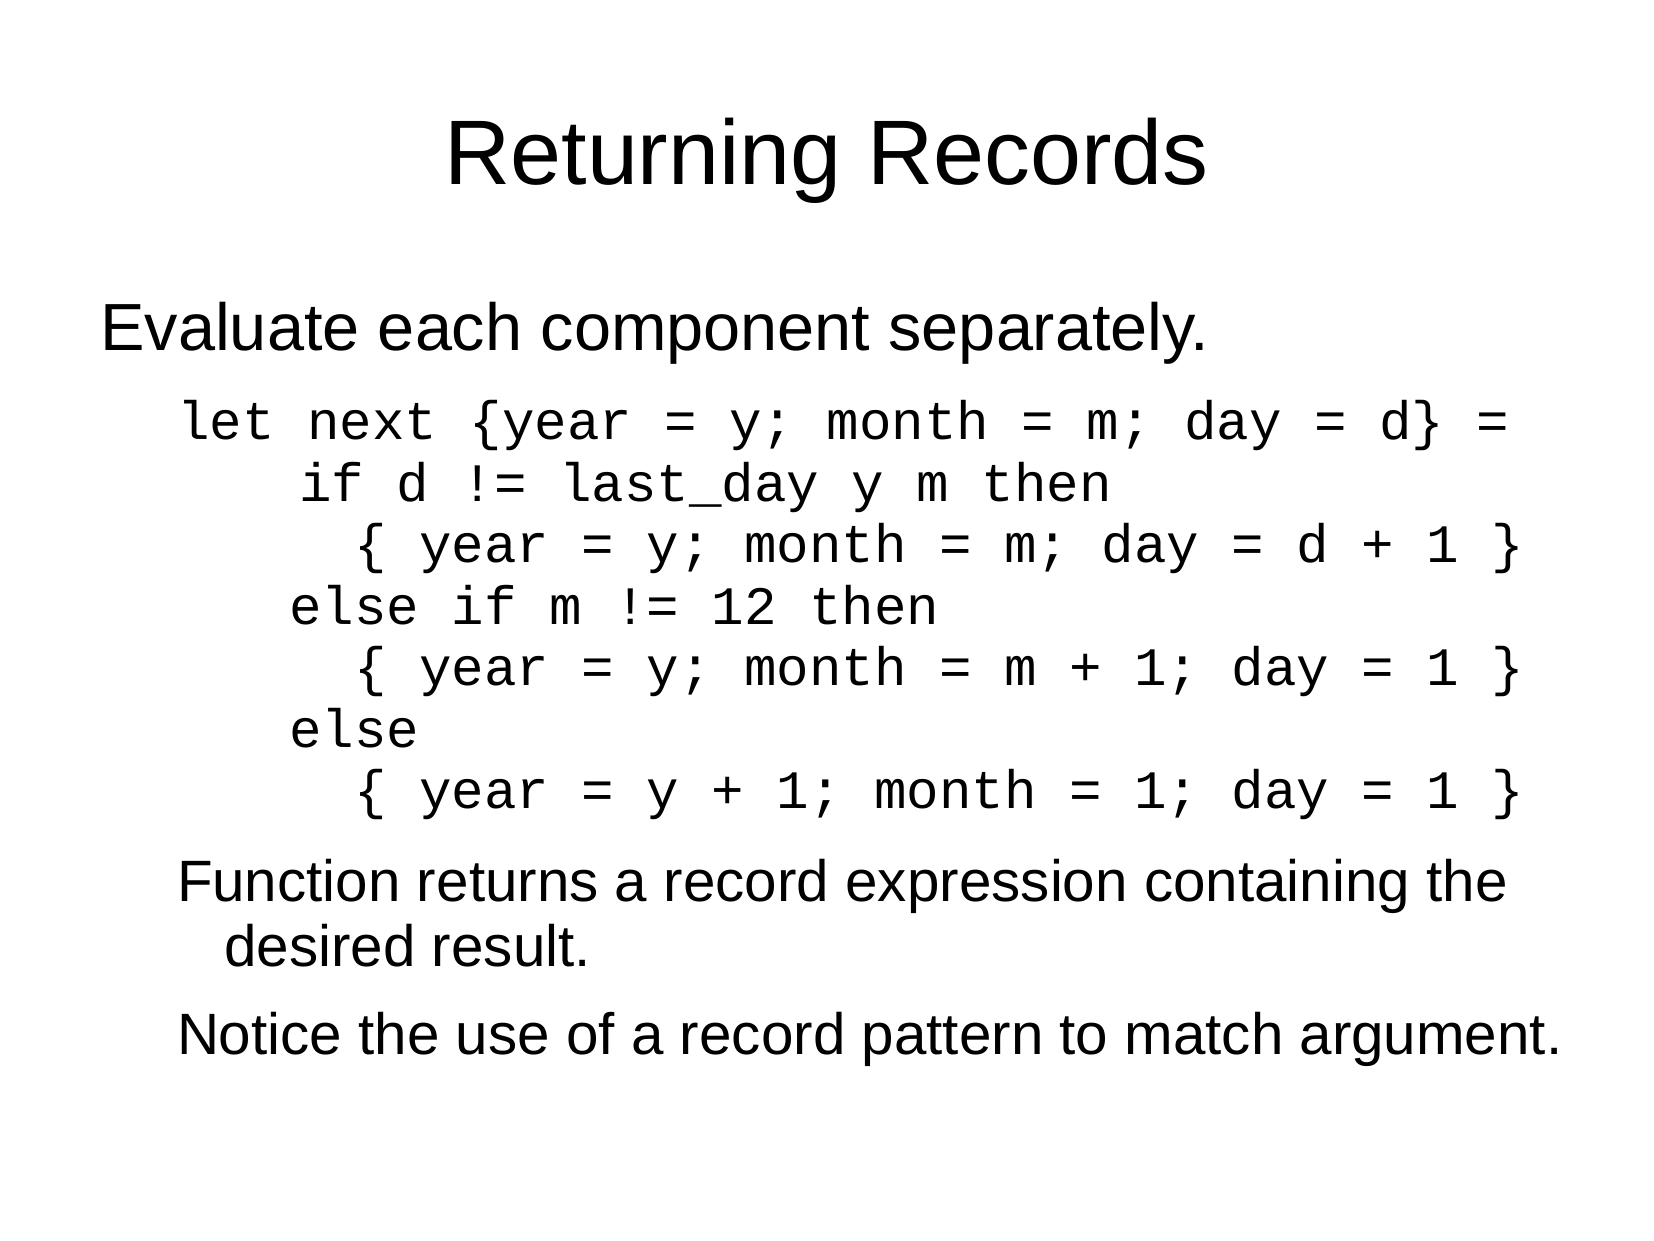

# Returning Records
Evaluate each component separately.
let next {year = y; month = m; day = d} =
	if d != last_day y m then
 { year = y; month = m; day = d + 1 }
 else if m != 12 then
 { year = y; month = m + 1; day = 1 }
 else
 { year = y + 1; month = 1; day = 1 }
Function returns a record expression containing the desired result.
Notice the use of a record pattern to match argument.